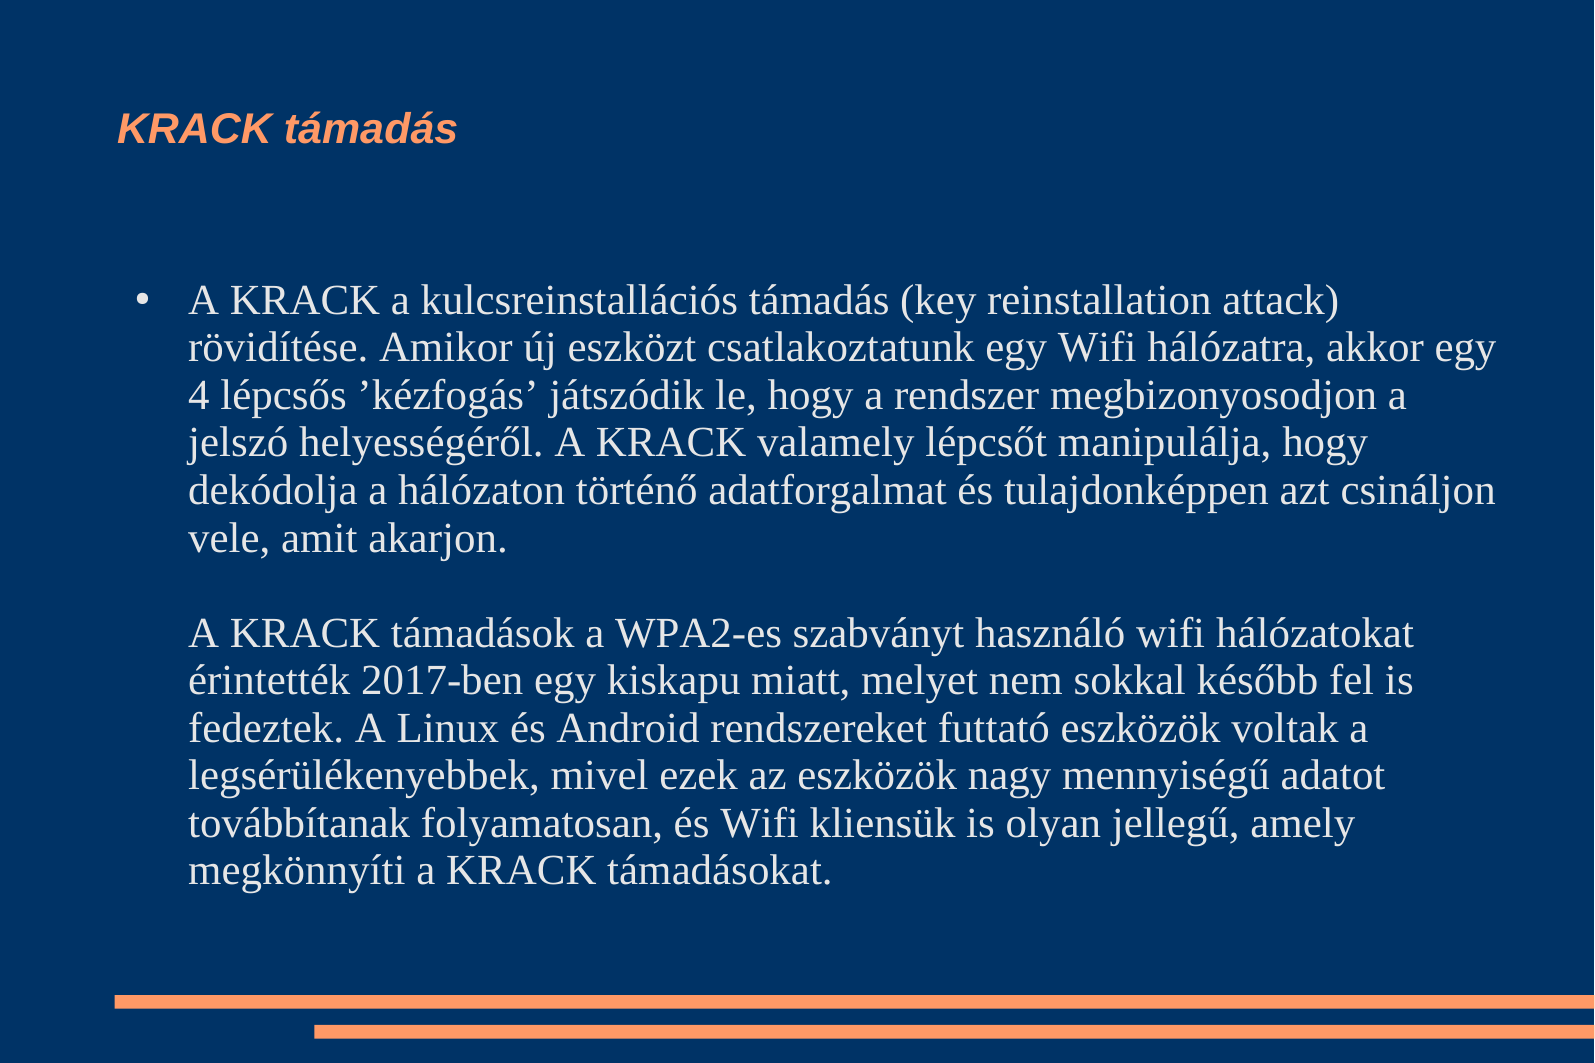

# KRACK támadás
A KRACK a kulcsreinstallációs támadás (key reinstallation attack) rövidítése. Amikor új eszközt csatlakoztatunk egy Wifi hálózatra, akkor egy 4 lépcsős ’kézfogás’ játszódik le, hogy a rendszer megbizonyosodjon a jelszó helyességéről. A KRACK valamely lépcsőt manipulálja, hogy dekódolja a hálózaton történő adatforgalmat és tulajdonképpen azt csináljon vele, amit akarjon.
A KRACK támadások a WPA2-es szabványt használó wifi hálózatokat érintették 2017-ben egy kiskapu miatt, melyet nem sokkal később fel is fedeztek. A Linux és Android rendszereket futtató eszközök voltak a legsérülékenyebbek, mivel ezek az eszközök nagy mennyiségű adatot továbbítanak folyamatosan, és Wifi kliensük is olyan jellegű, amely megkönnyíti a KRACK támadásokat.